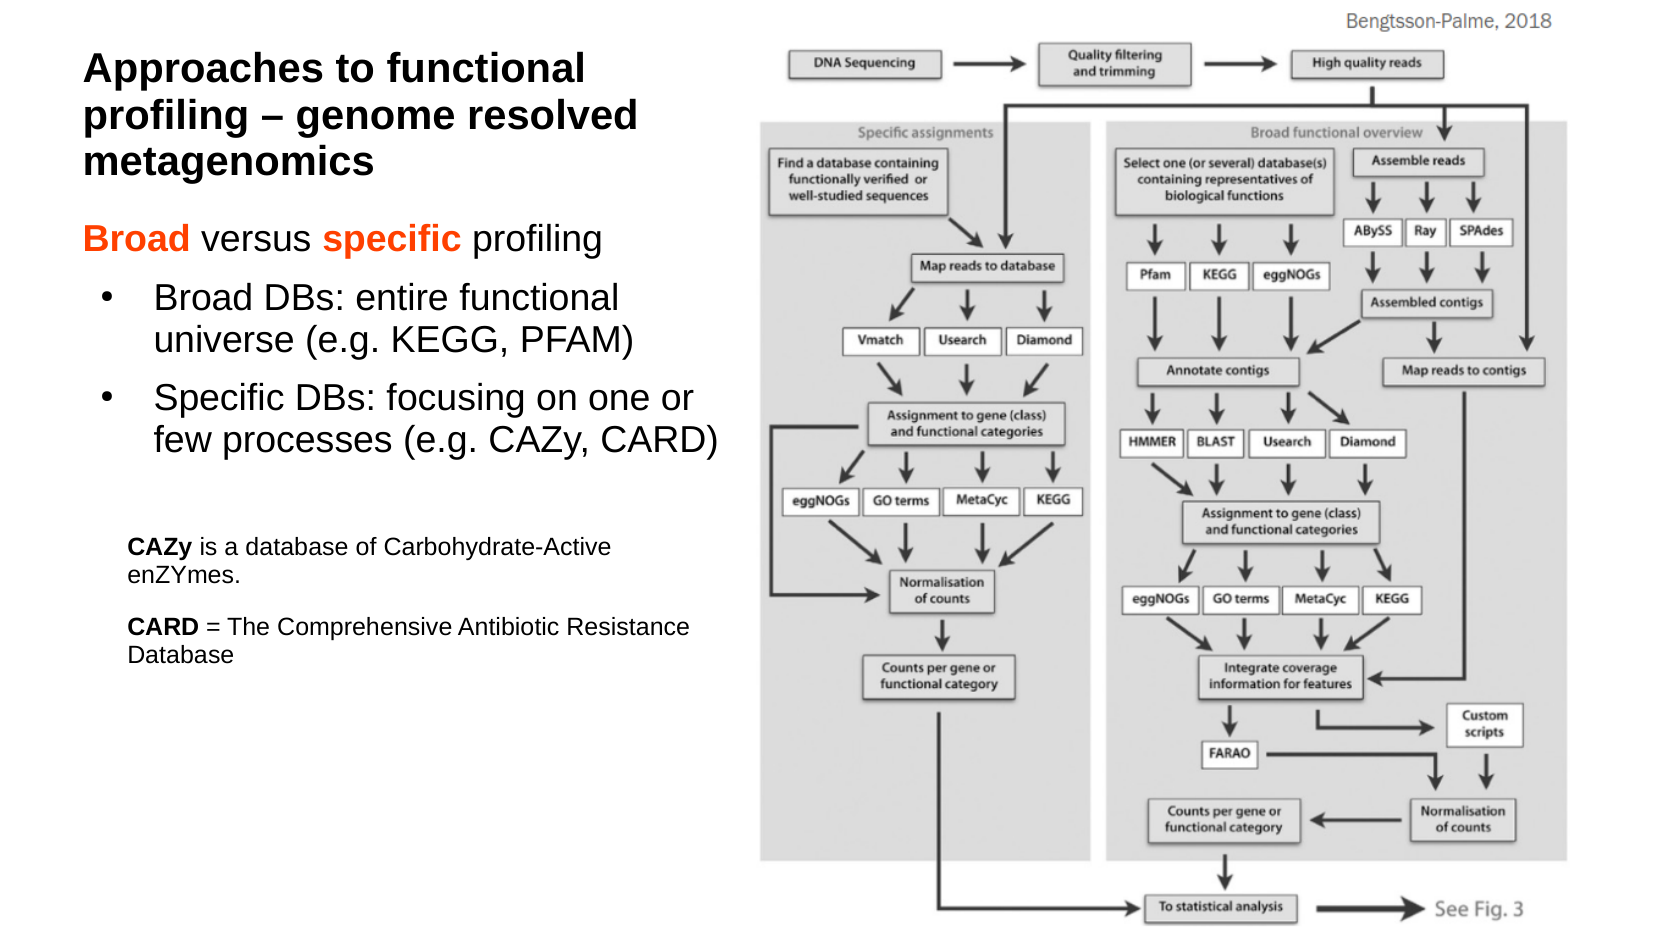

# Approaches to functional profiling – genome resolved metagenomics
Broad versus specific profiling
Broad DBs: entire functional universe (e.g. KEGG, PFAM)
Specific DBs: focusing on one or few processes (e.g. CAZy, CARD)
CAZy is a database of Carbohydrate-Active enZYmes.
CARD = The Comprehensive Antibiotic Resistance Database